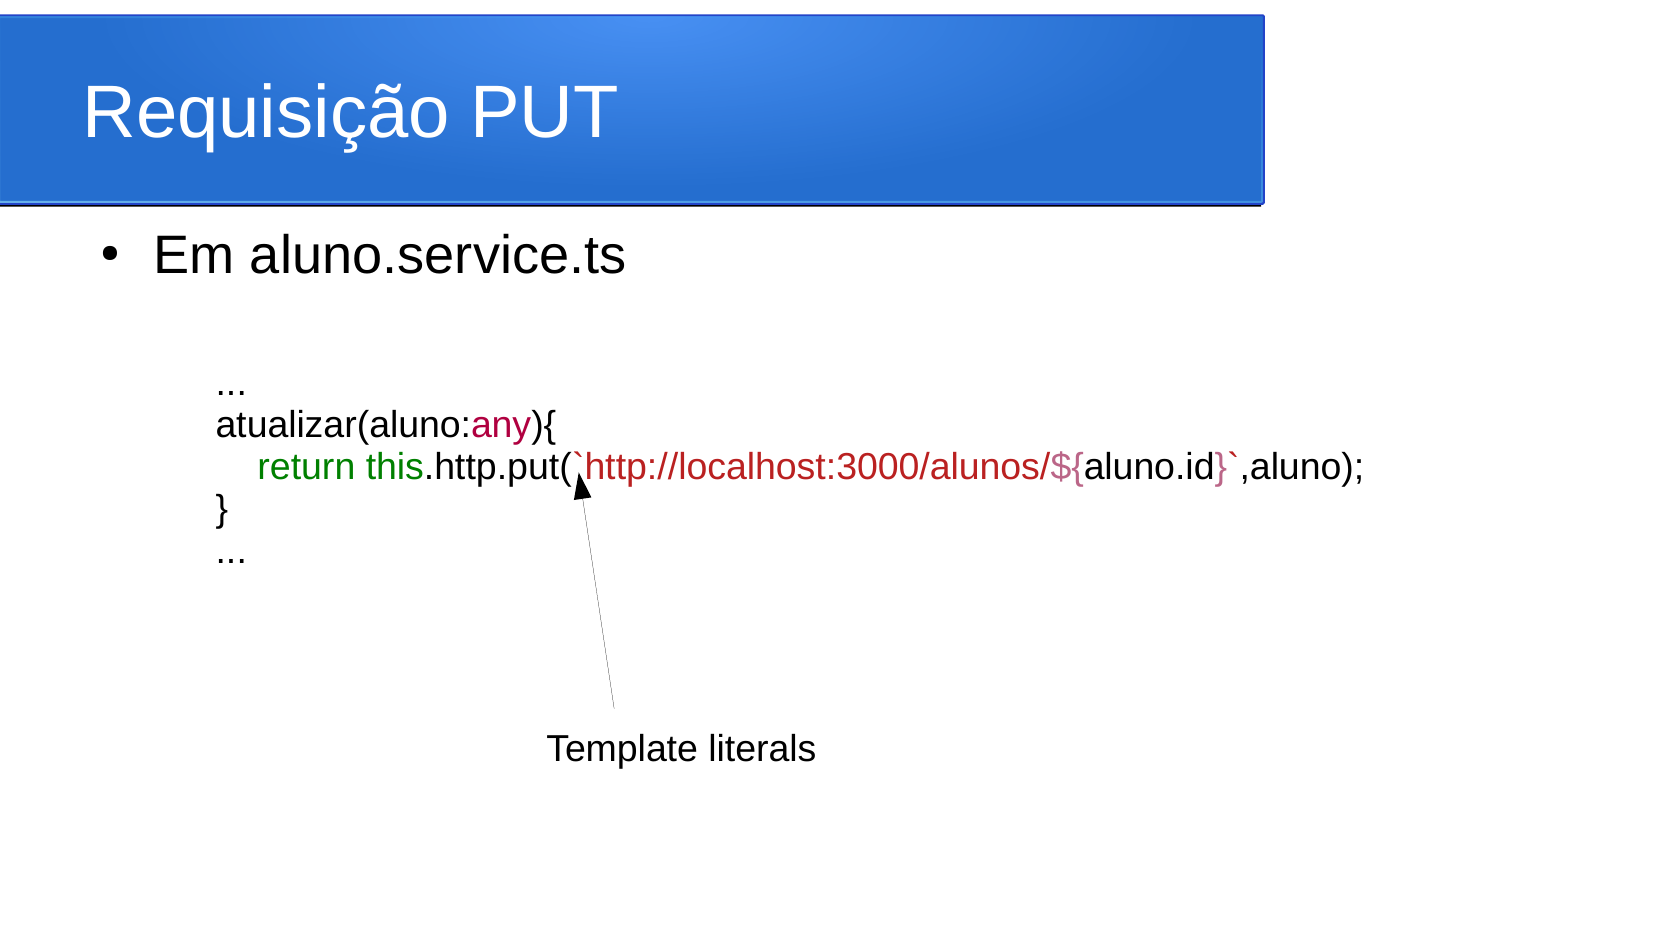

# Requisição PUT
Em aluno.service.ts
...
atualizar(aluno:any){
 return this.http.put(`http://localhost:3000/alunos/${aluno.id}`,aluno);
}
...
Template literals